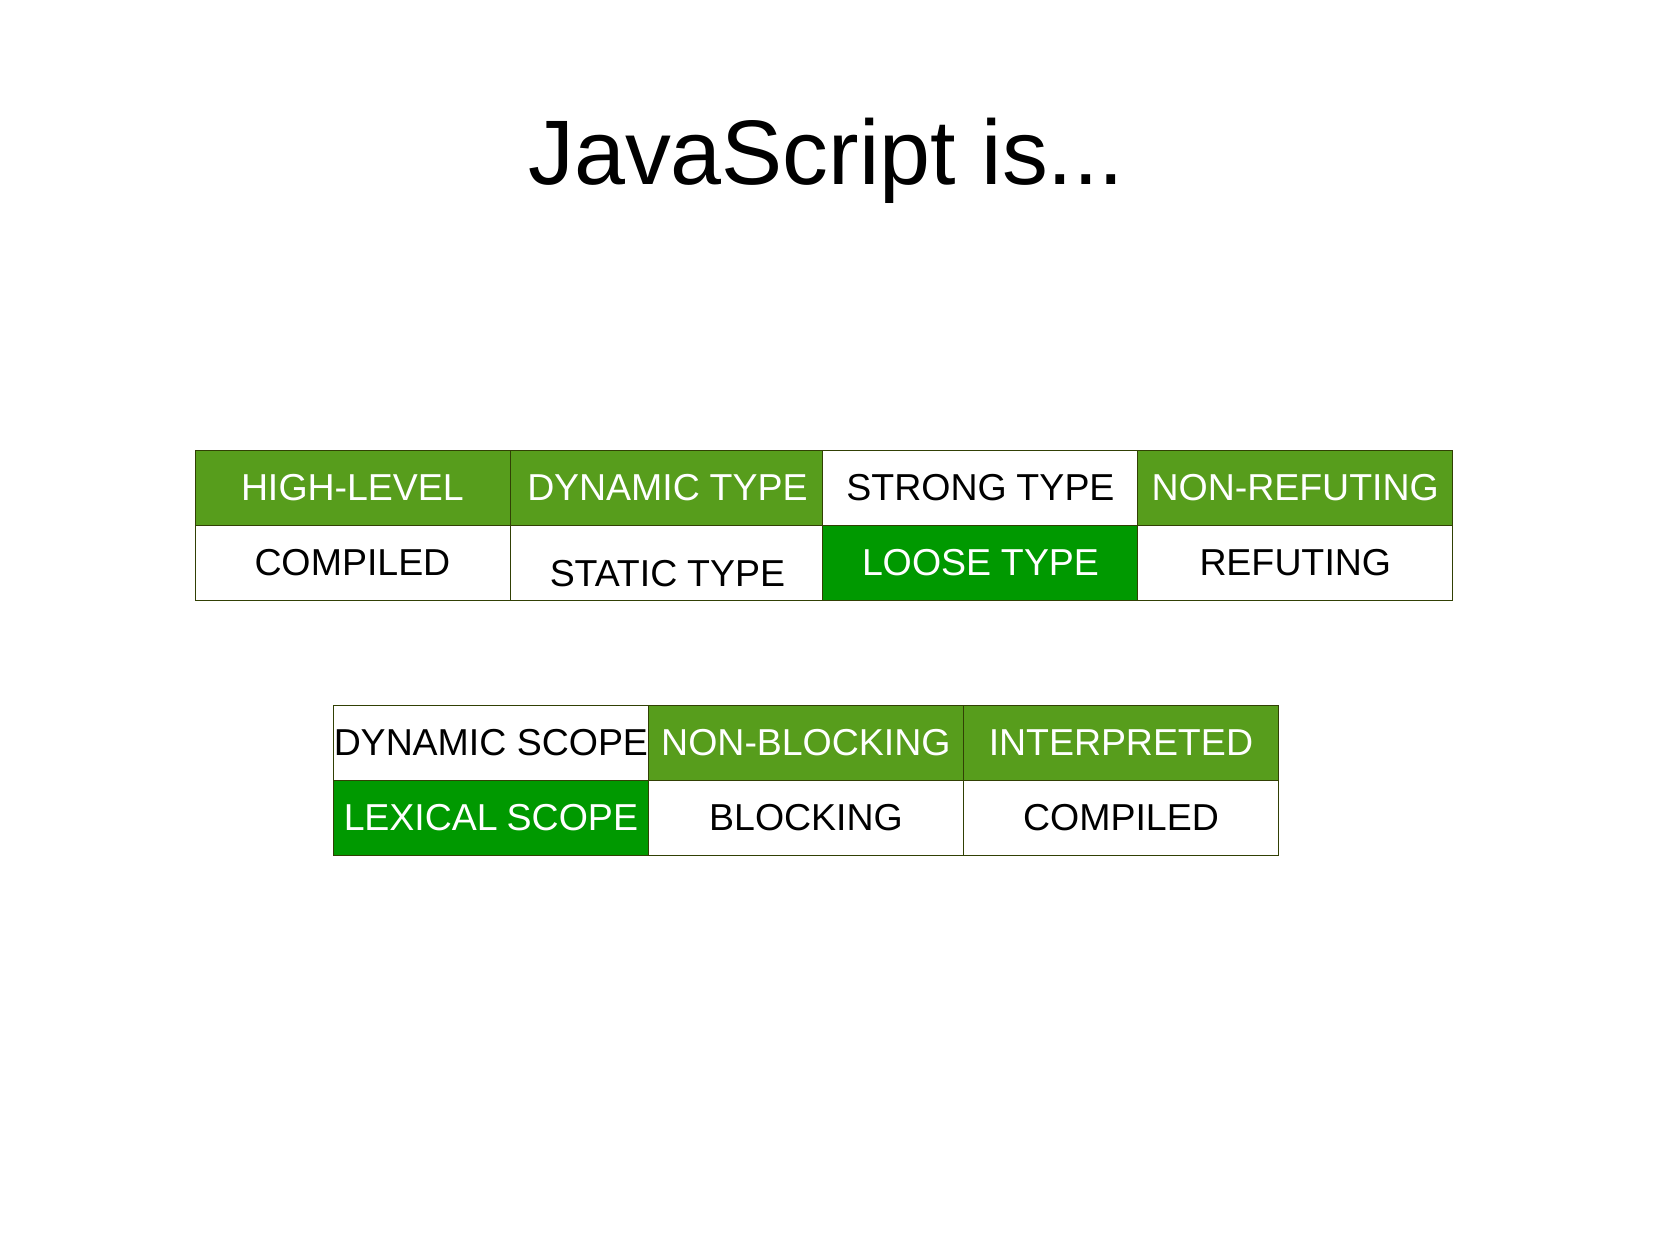

# JavaScript is...
HIGH-LEVEL
DYNAMIC TYPE
STRONG TYPE
NON-REFUTING
COMPILED
STATIC TYPE
LOOSE TYPE
REFUTING
DYNAMIC SCOPE
NON-BLOCKING
INTERPRETED
LEXICAL SCOPE
BLOCKING
COMPILED